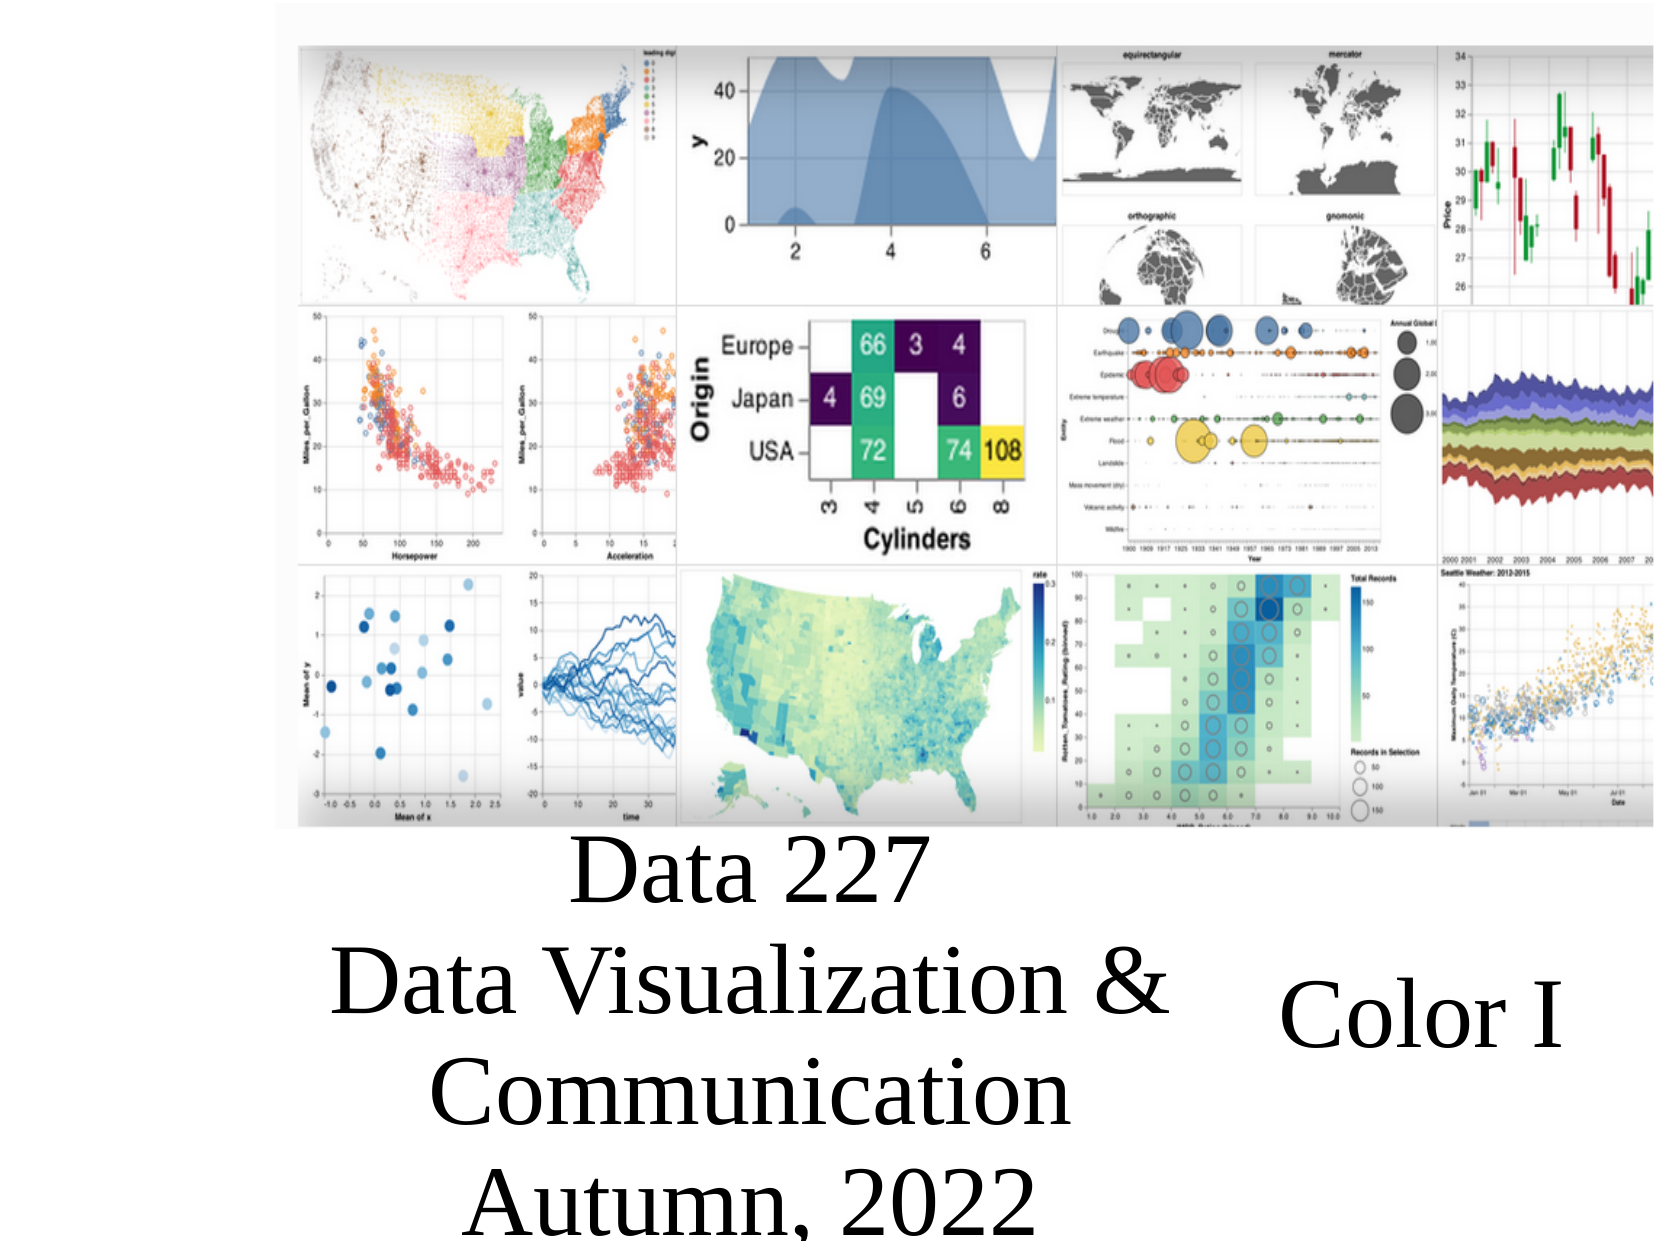

#
Color I
Data 227
Data Visualization & Communication
Autumn, 2022